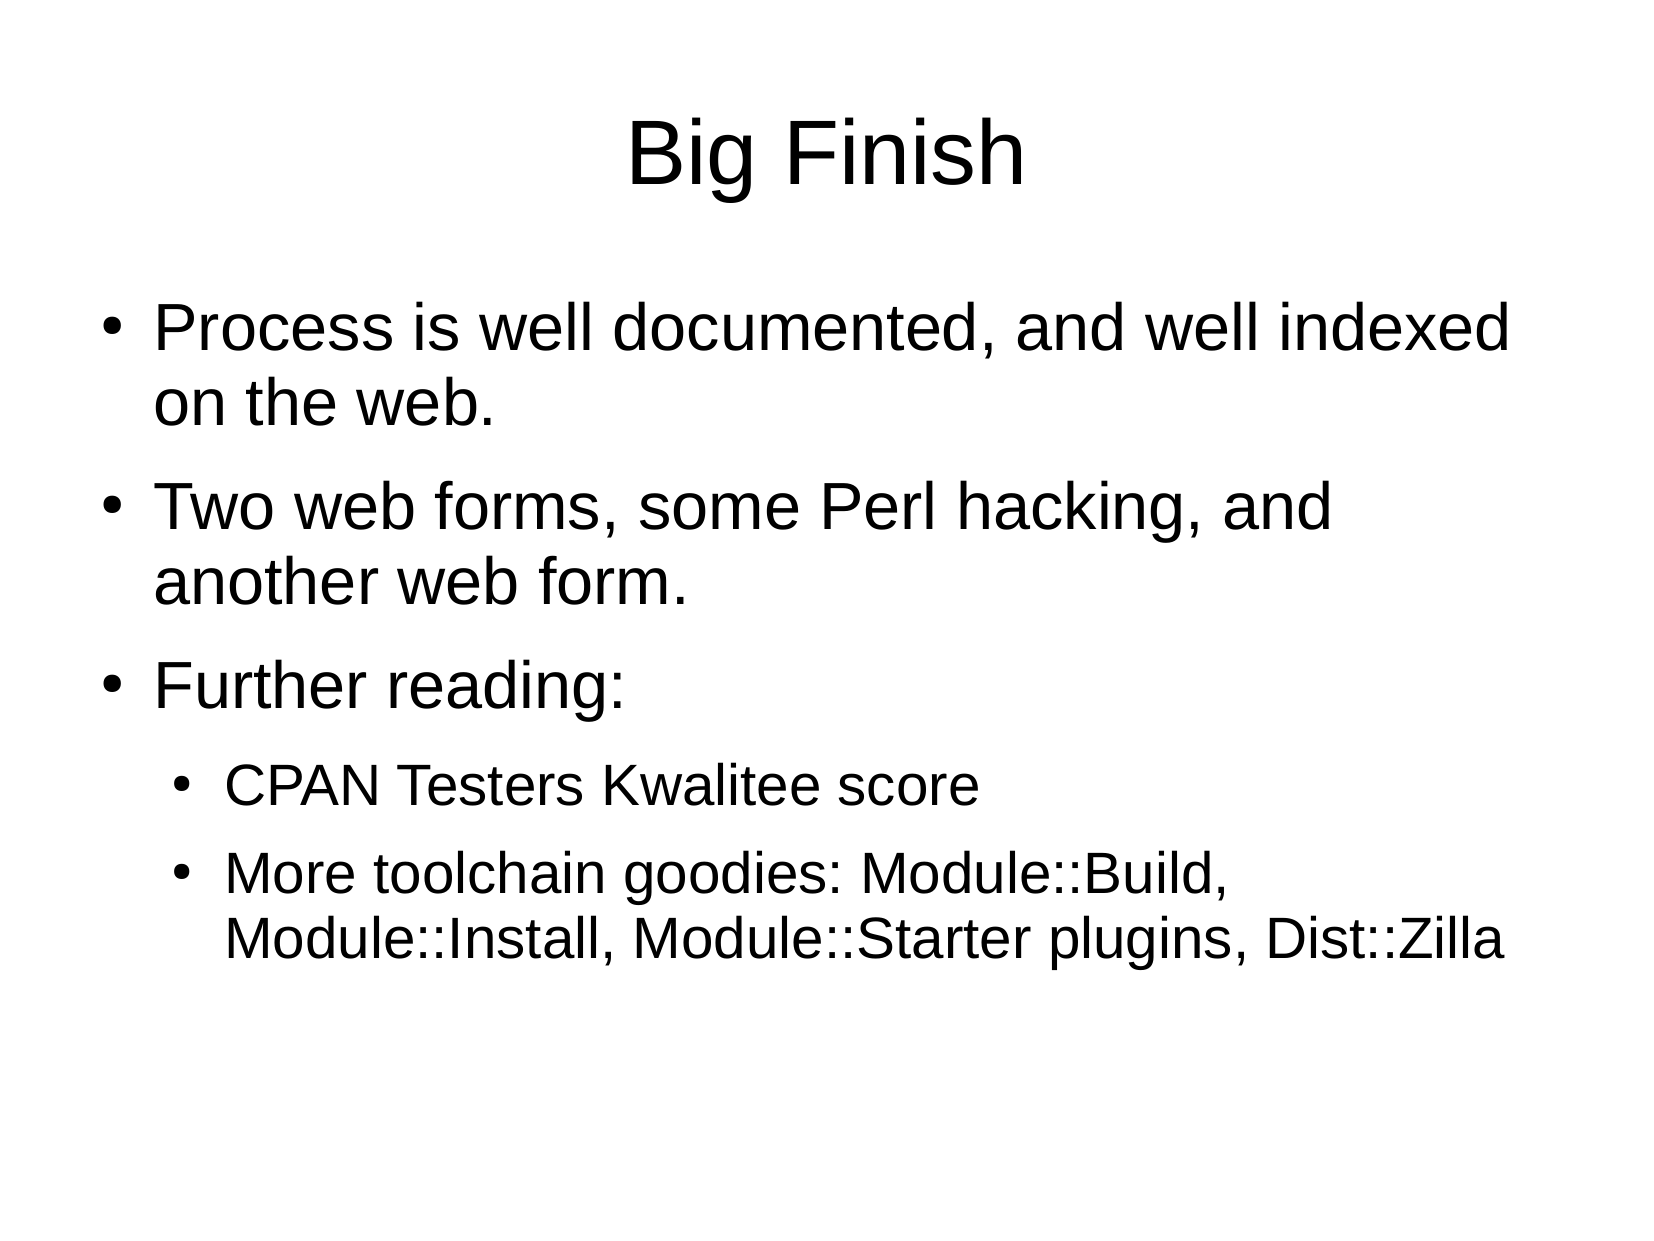

# Big Finish
Process is well documented, and well indexed on the web.
Two web forms, some Perl hacking, and another web form.
Further reading:
CPAN Testers Kwalitee score
More toolchain goodies: Module::Build, Module::Install, Module::Starter plugins, Dist::Zilla